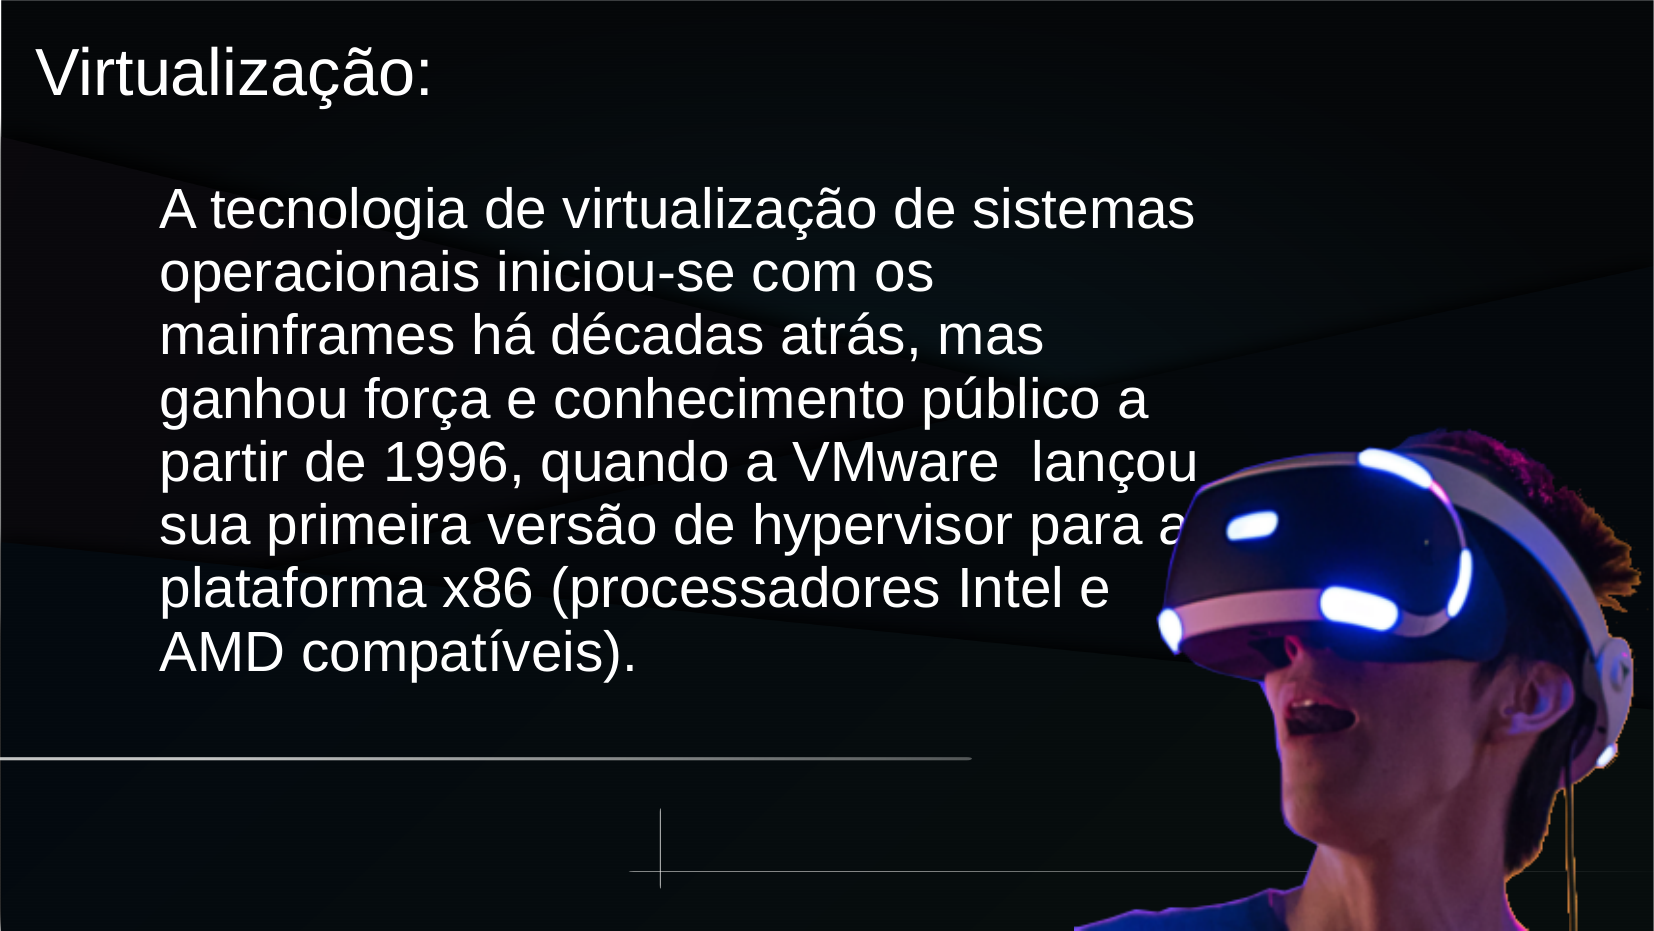

Virtualização:
# A tecnologia de virtualização de sistemas operacionais iniciou-se com os mainframes há décadas atrás, mas ganhou força e conhecimento público a partir de 1996, quando a VMware lançou sua primeira versão de hypervisor para a plataforma x86 (processadores Intel e AMD compatíveis).